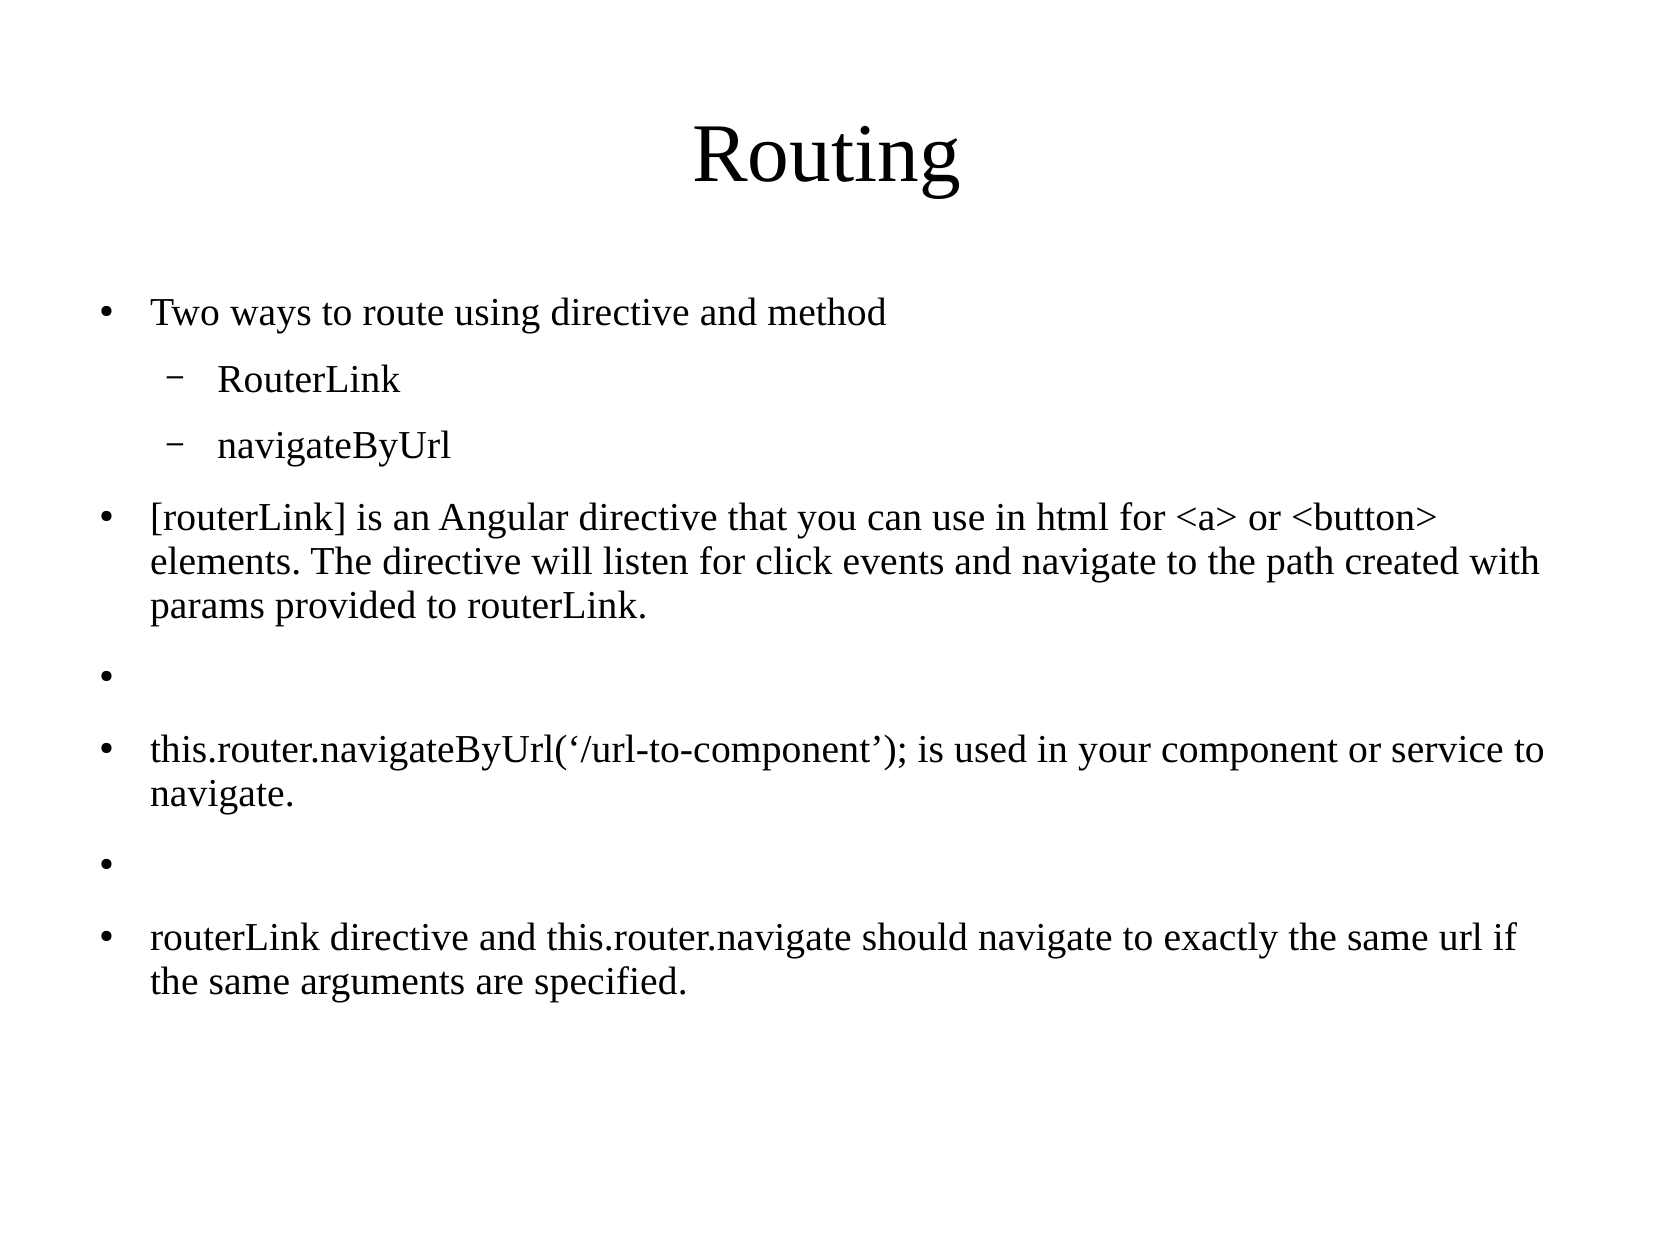

# Routing
Two ways to route using directive and method
RouterLink
navigateByUrl
[routerLink] is an Angular directive that you can use in html for <a> or <button> elements. The directive will listen for click events and navigate to the path created with params provided to routerLink.
this.router.navigateByUrl(‘/url-to-component’); is used in your component or service to navigate.
routerLink directive and this.router.navigate should navigate to exactly the same url if the same arguments are specified.